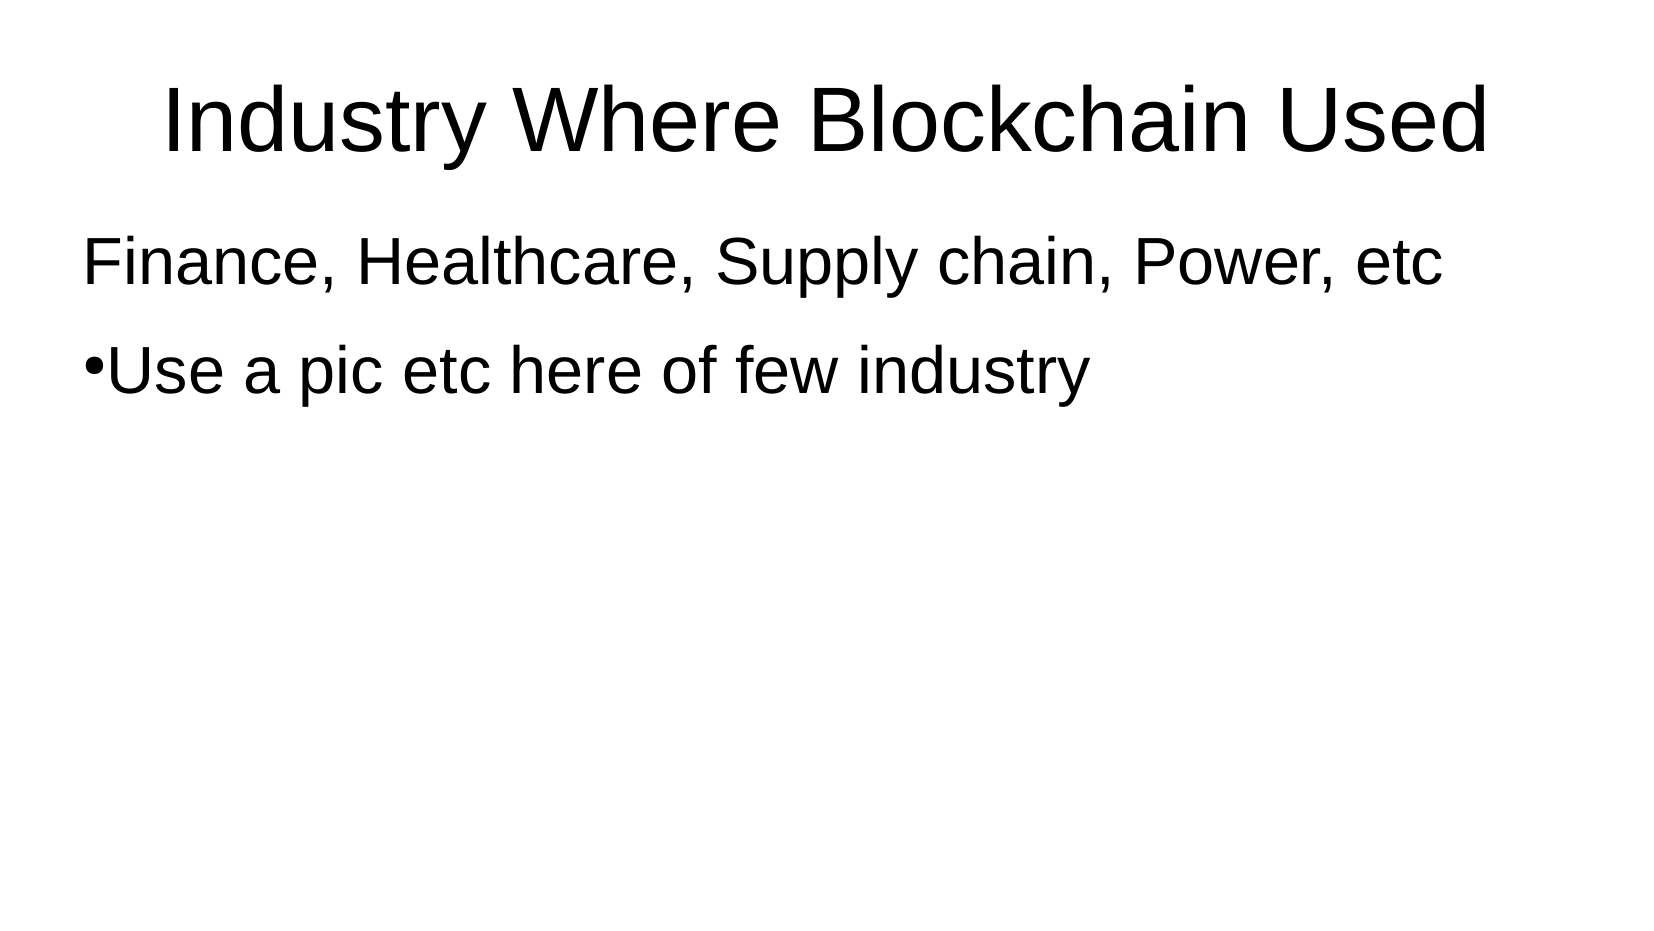

# Industry Where Blockchain Used
Finance, Healthcare, Supply chain, Power, etc
Use a pic etc here of few industry